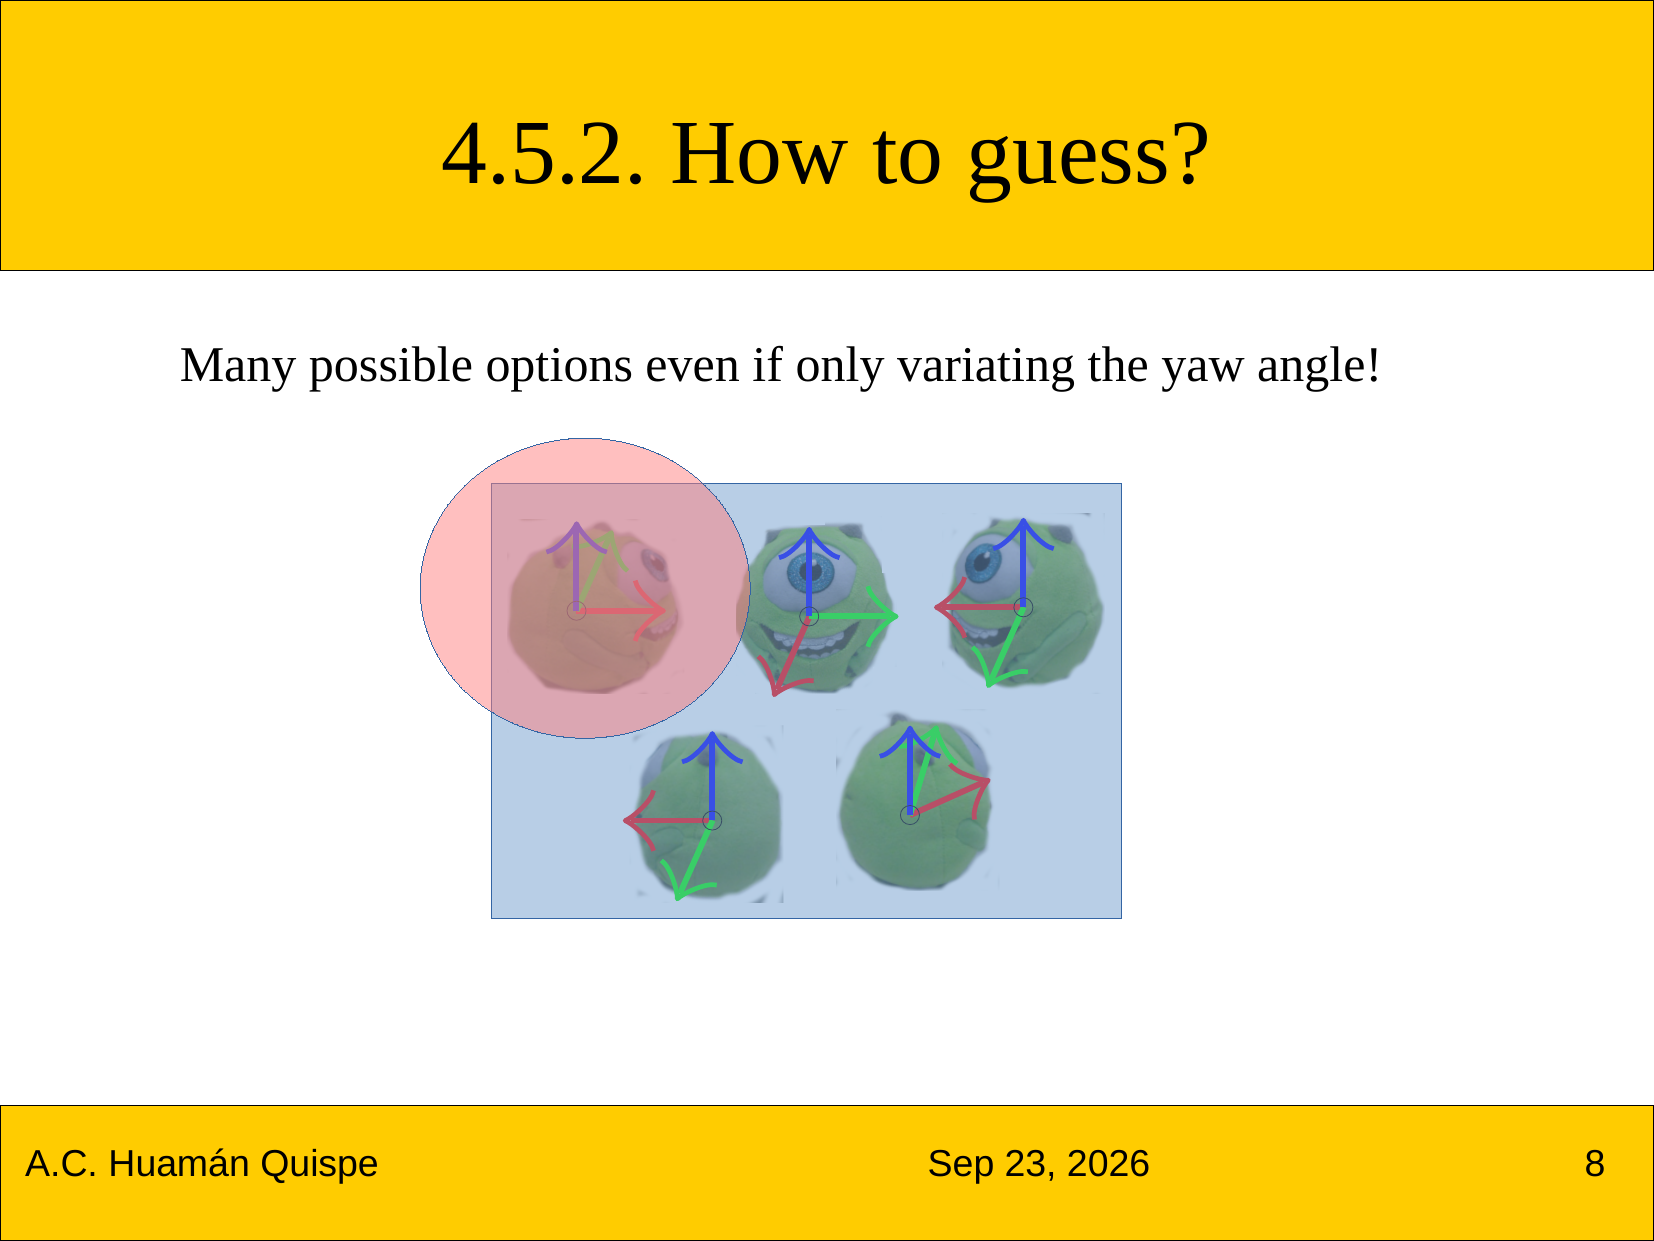

# 4.5.2. How to guess?
Many possible options even if only variating the yaw angle!